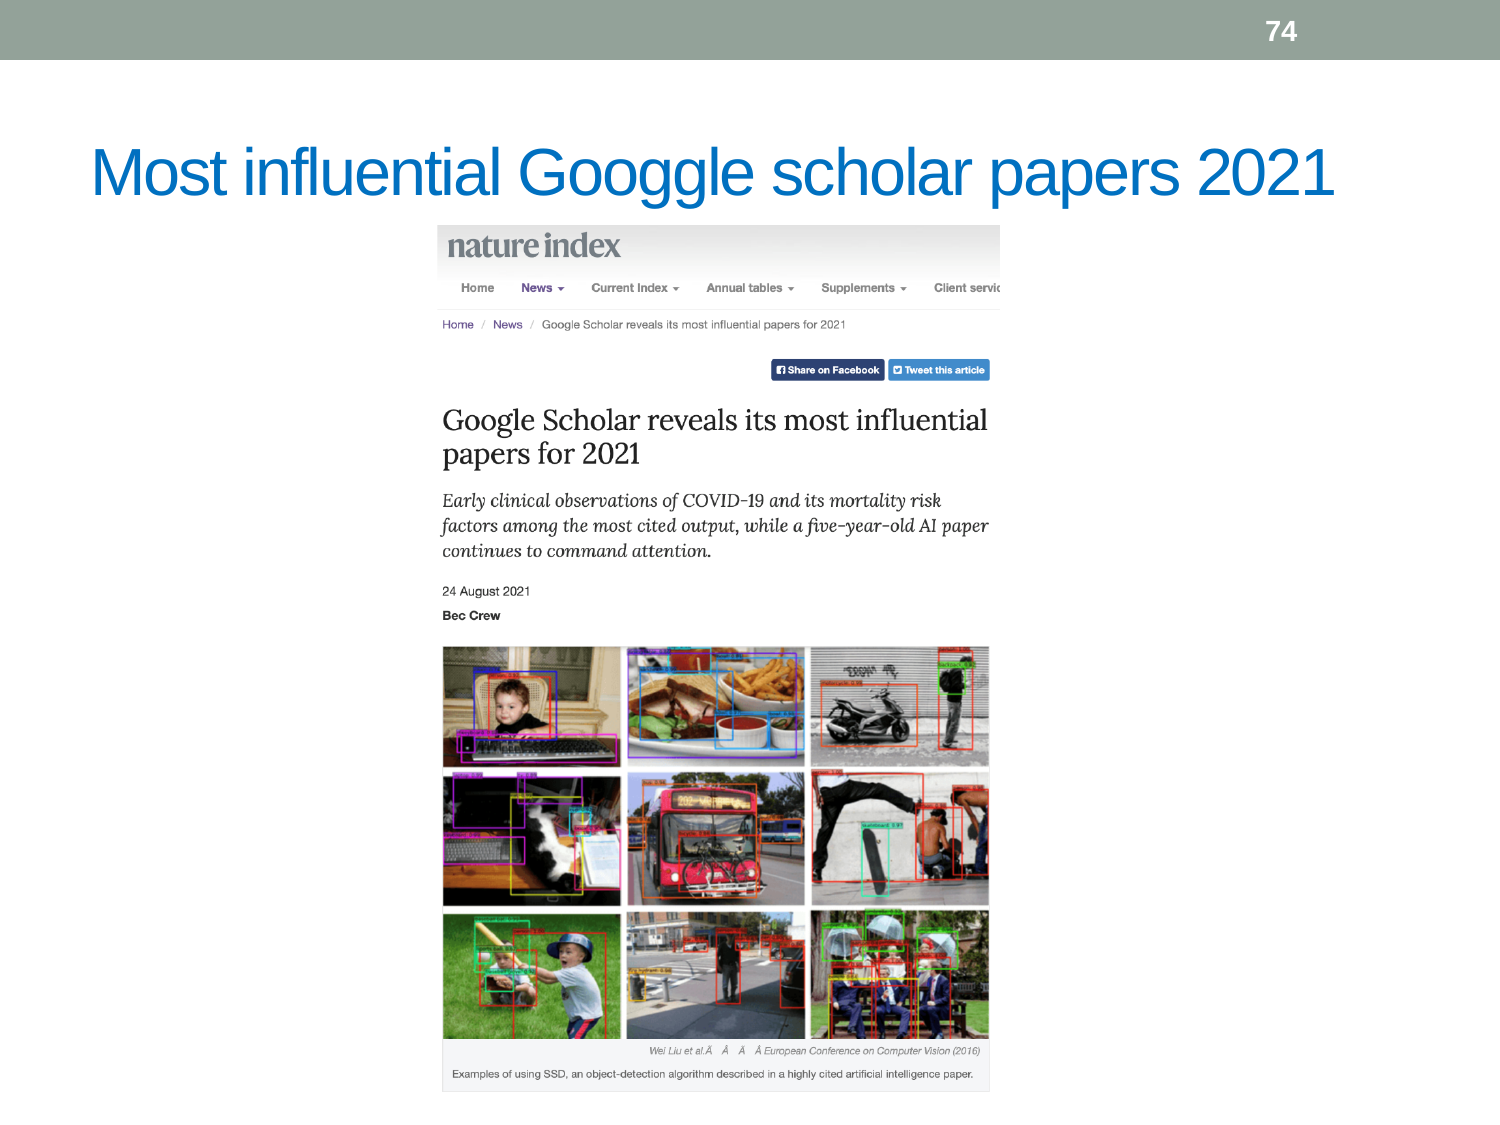

# Most influential Googgle scholar papers 2021